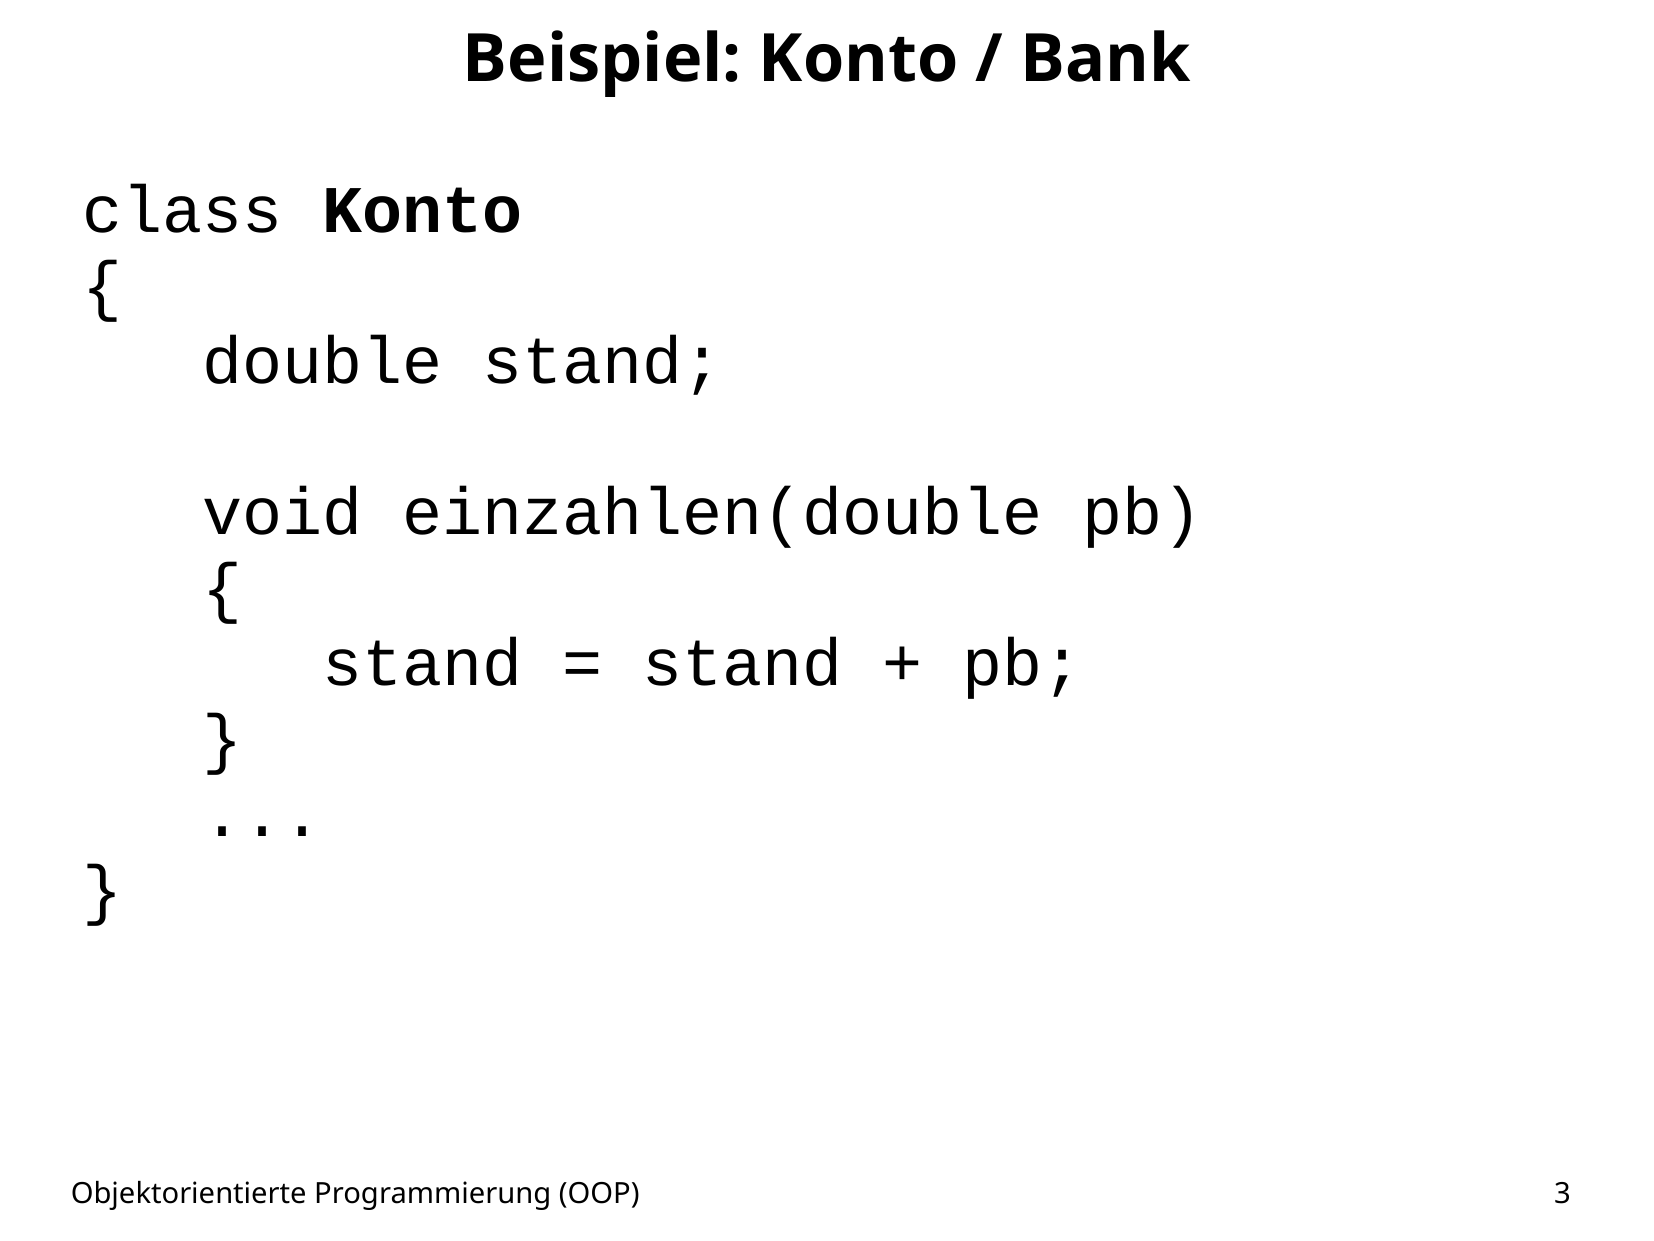

# Beispiel: Konto / Bank
class Konto
{
 double stand;
 void einzahlen(double pb)
 {
 stand = stand + pb;
 }
 ...
}
Objektorientierte Programmierung (OOP)
3